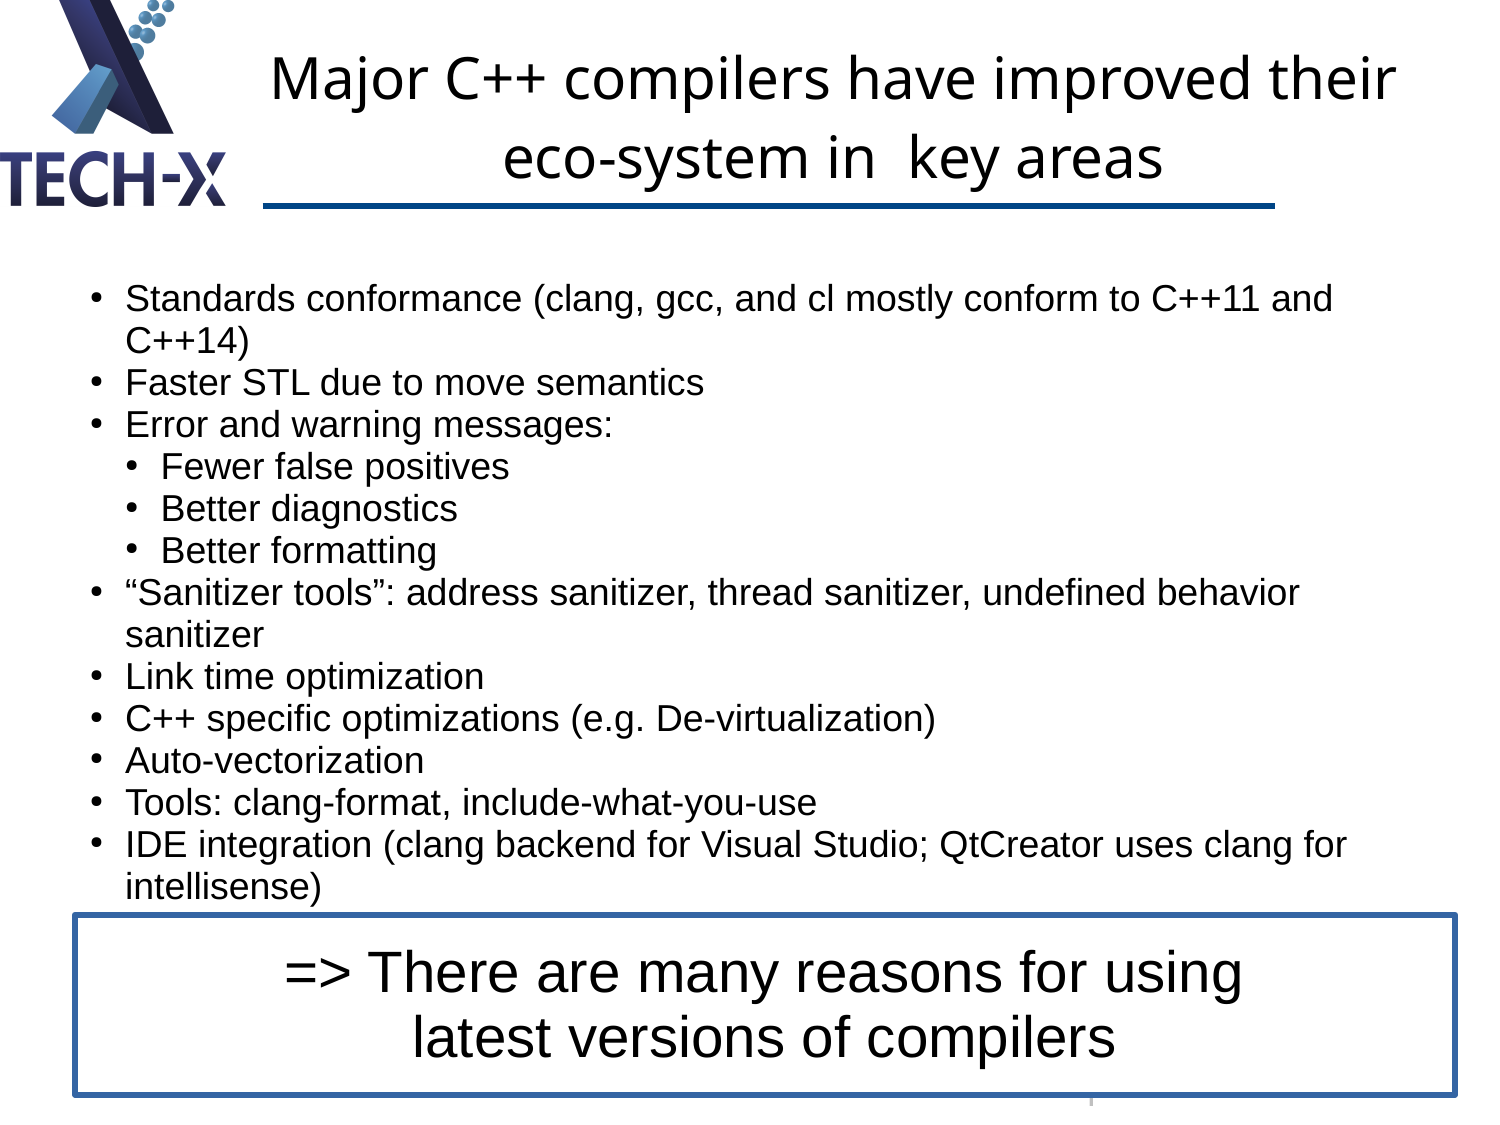

Major C++ compilers have improved their eco-system in key areas
Standards conformance (clang, gcc, and cl mostly conform to C++11 and
C++14)
Faster STL due to move semantics
Error and warning messages:
Fewer false positives
Better diagnostics
Better formatting
“Sanitizer tools”: address sanitizer, thread sanitizer, undefined behavior sanitizer
Link time optimization
C++ specific optimizations (e.g. De-virtualization)
Auto-vectorization
Tools: clang-format, include-what-you-use
IDE integration (clang backend for Visual Studio; QtCreator uses clang for intellisense)
=> There are many reasons for using
latest versions of compilers